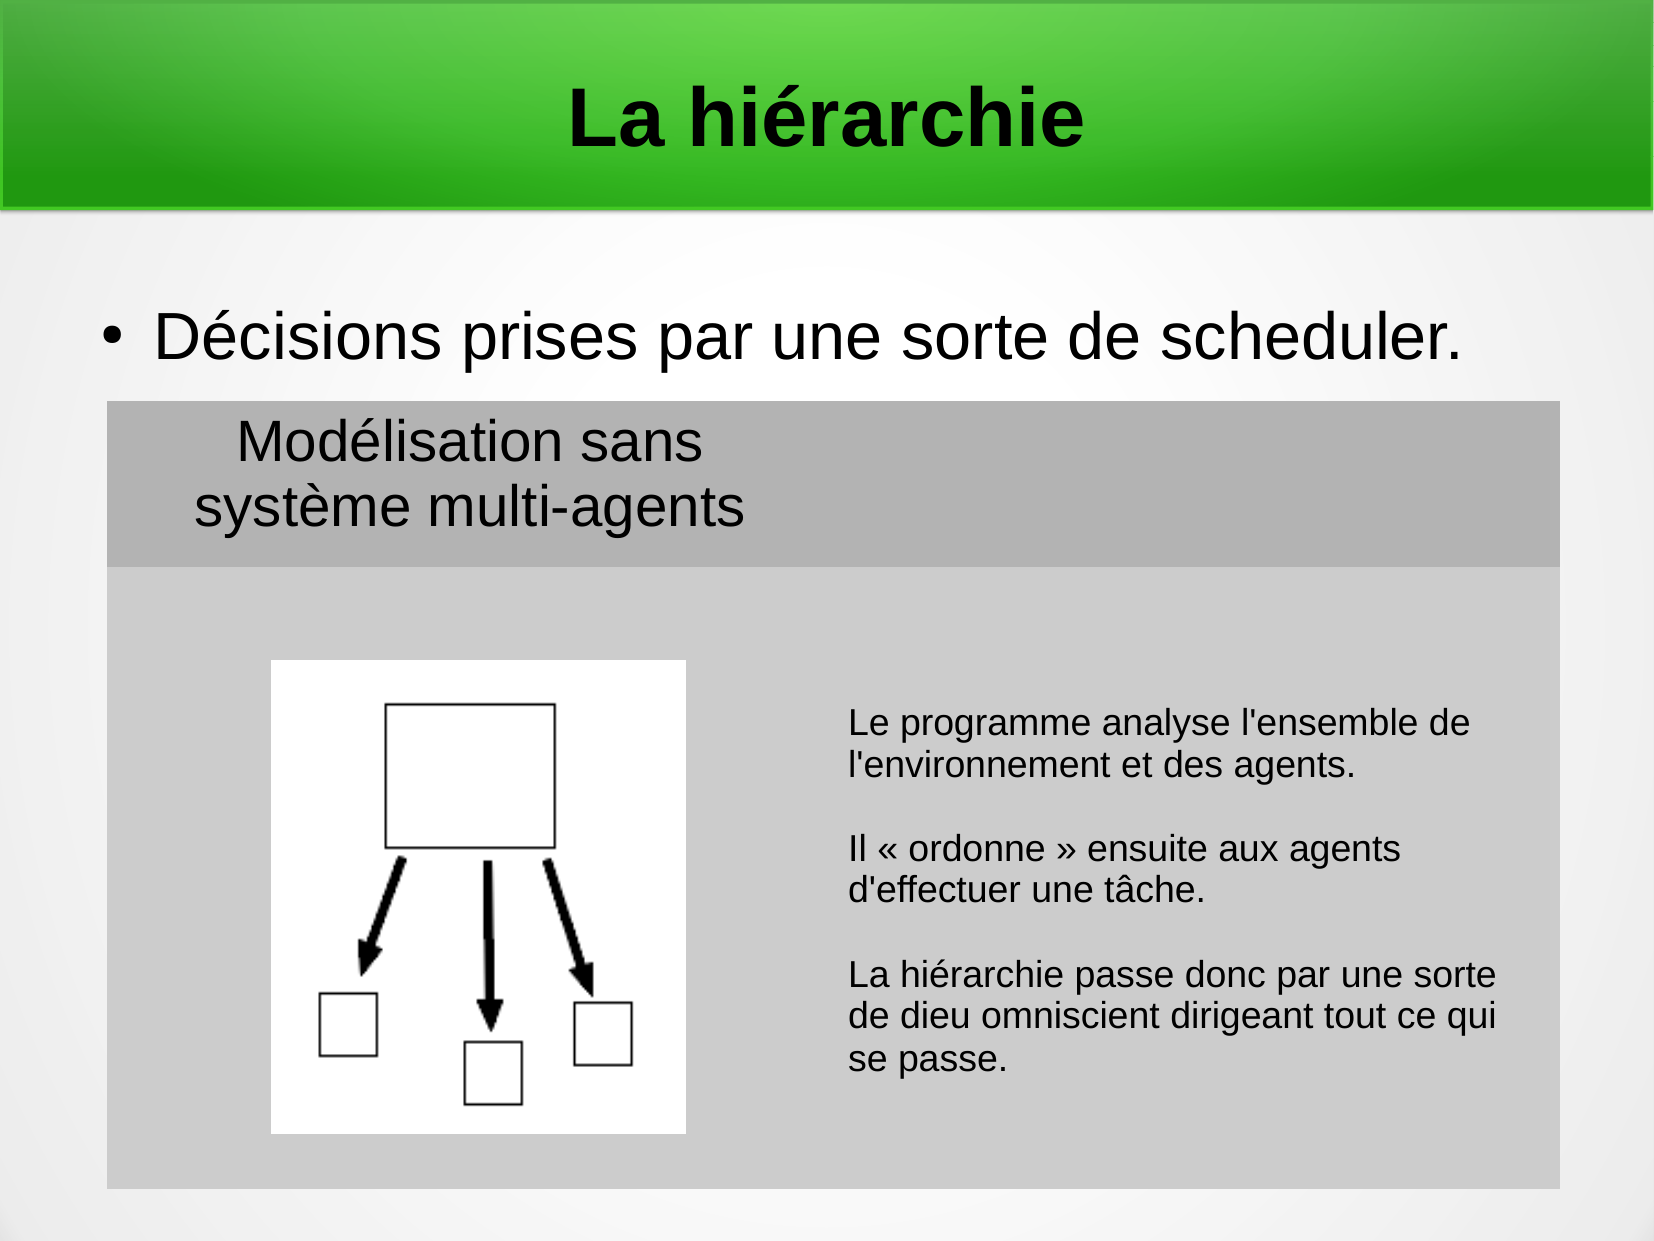

# La hiérarchie
Décisions prises par une sorte de scheduler.
| Modélisation sans système multi-agents | |
| --- | --- |
| | Le programme analyse l'ensemble de l'environnement et des agents. Il « ordonne » ensuite aux agents d'effectuer une tâche. La hiérarchie passe donc par une sorte de dieu omniscient dirigeant tout ce qui se passe. |